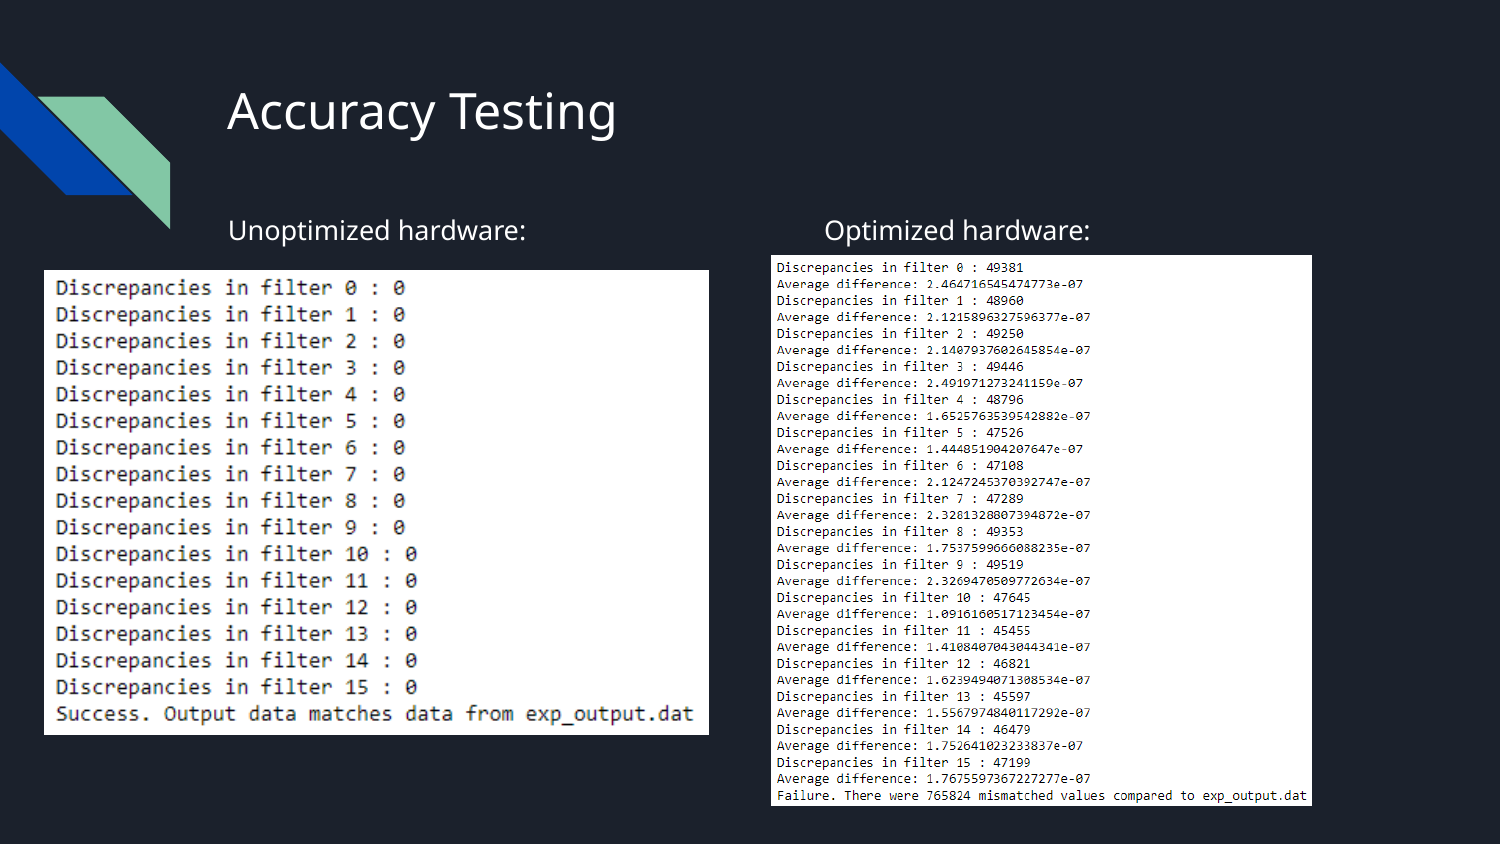

# Accuracy Testing
Unoptimized hardware:
Optimized hardware: